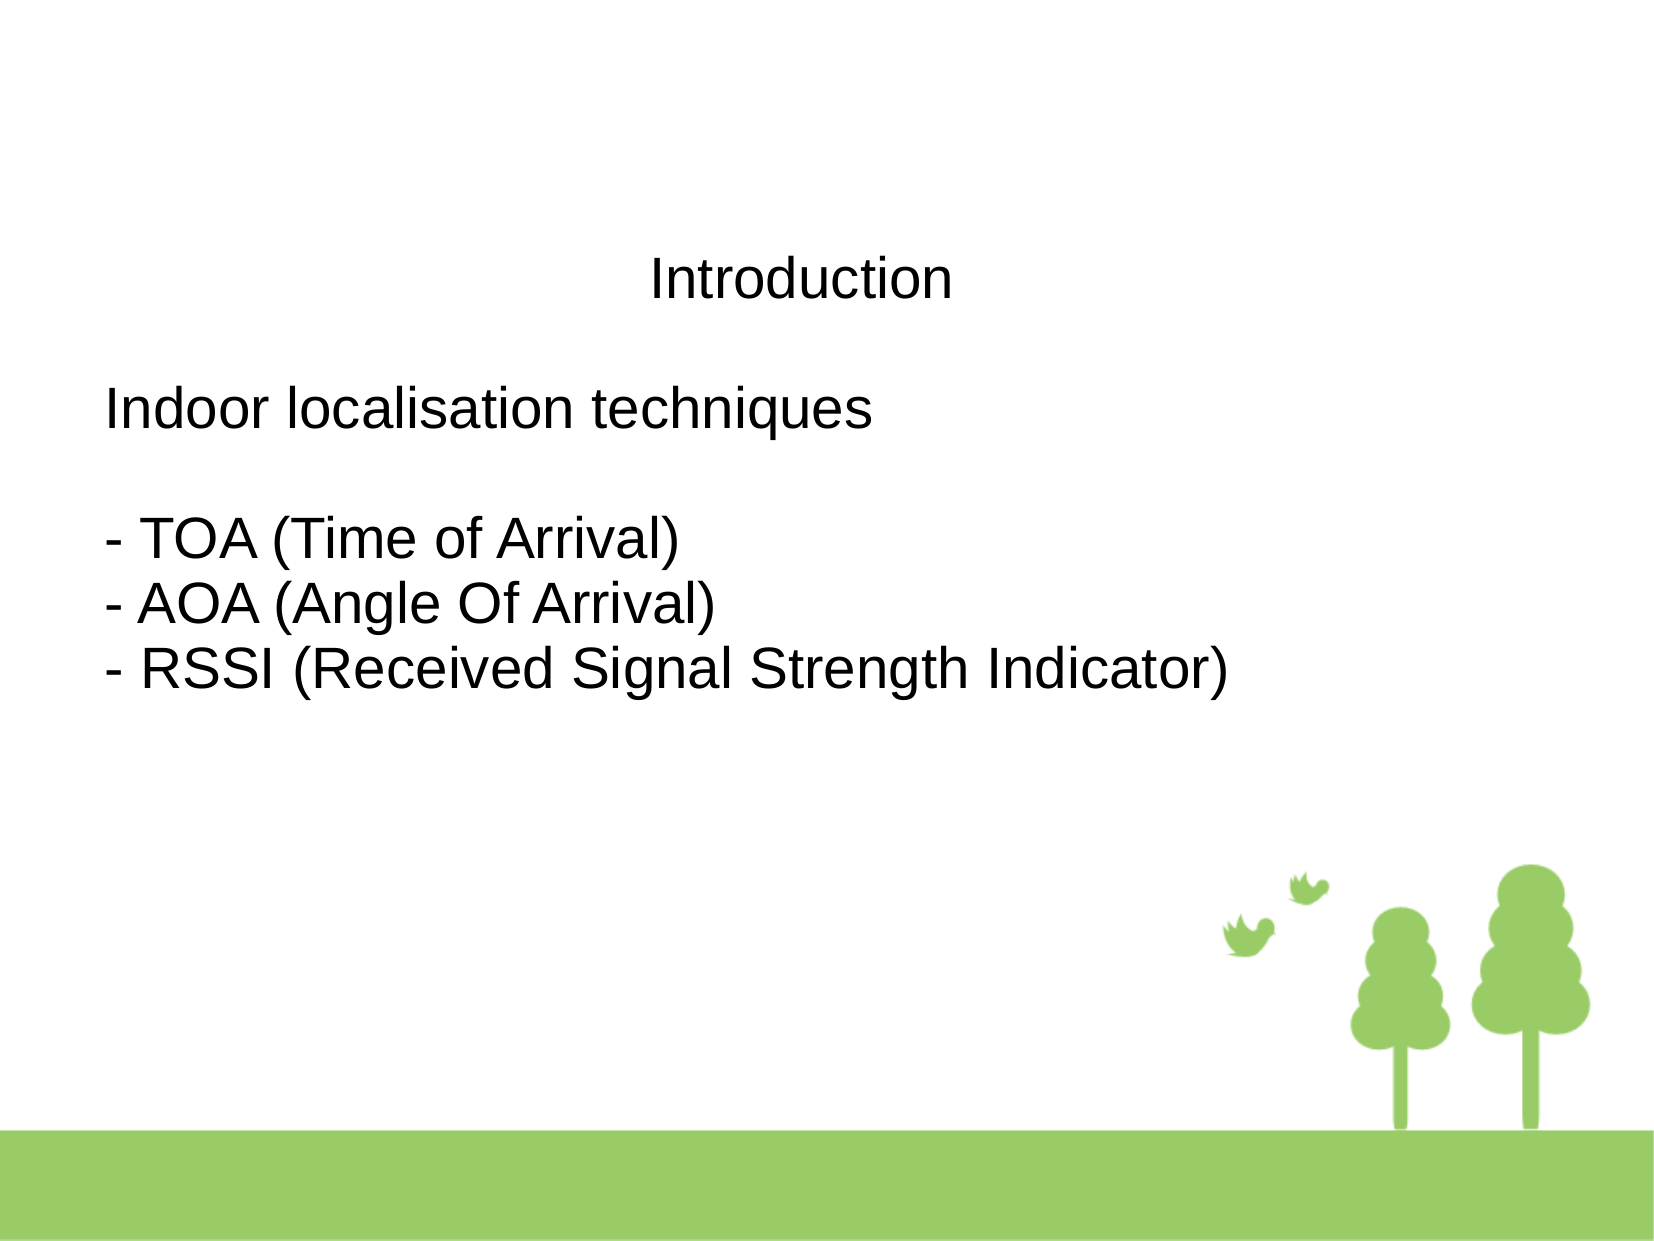

Introduction
Indoor localisation techniques
- TOA (Time of Arrival)
- AOA (Angle Of Arrival)
- RSSI (Received Signal Strength Indicator)